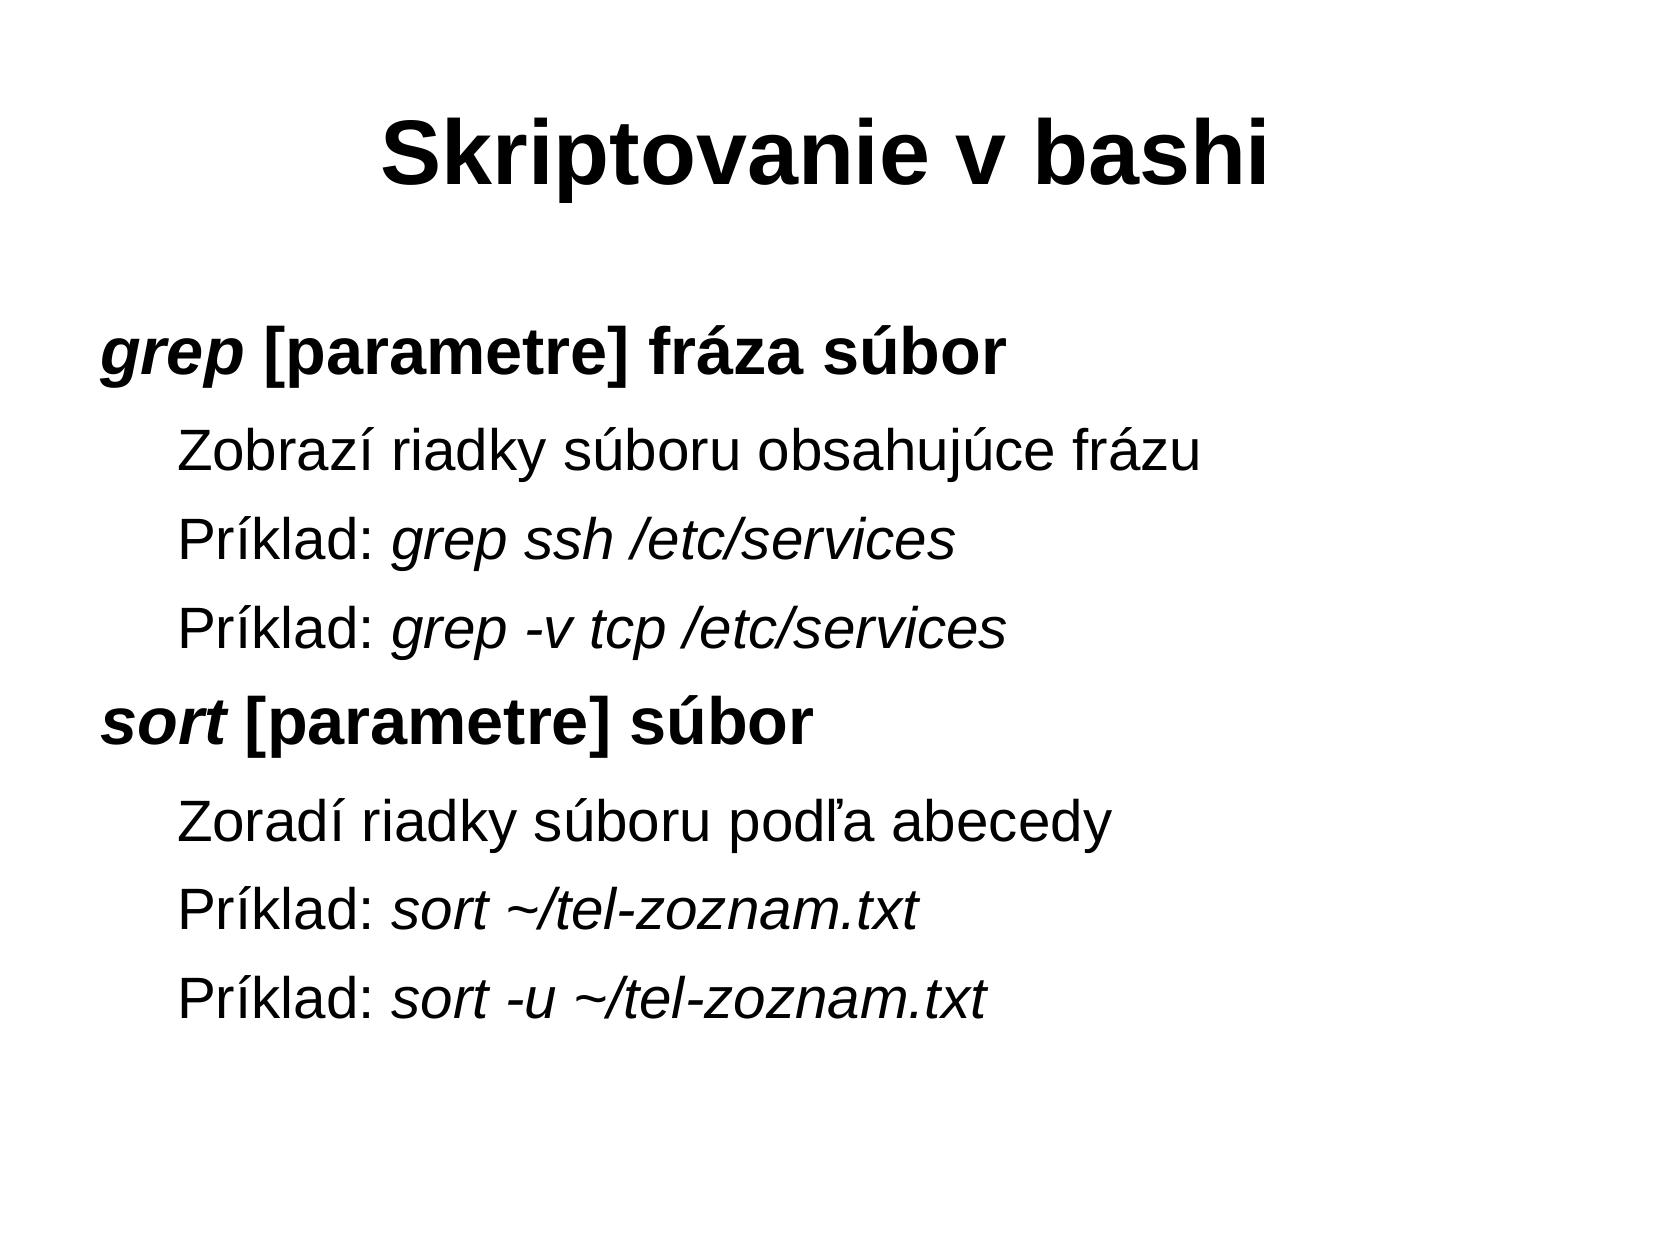

# Skriptovanie v bashi
grep [parametre] fráza súbor
Zobrazí riadky súboru obsahujúce frázu
Príklad: grep ssh /etc/services
Príklad: grep -v tcp /etc/services
sort [parametre] súbor
Zoradí riadky súboru podľa abecedy
Príklad: sort ~/tel-zoznam.txt
Príklad: sort -u ~/tel-zoznam.txt